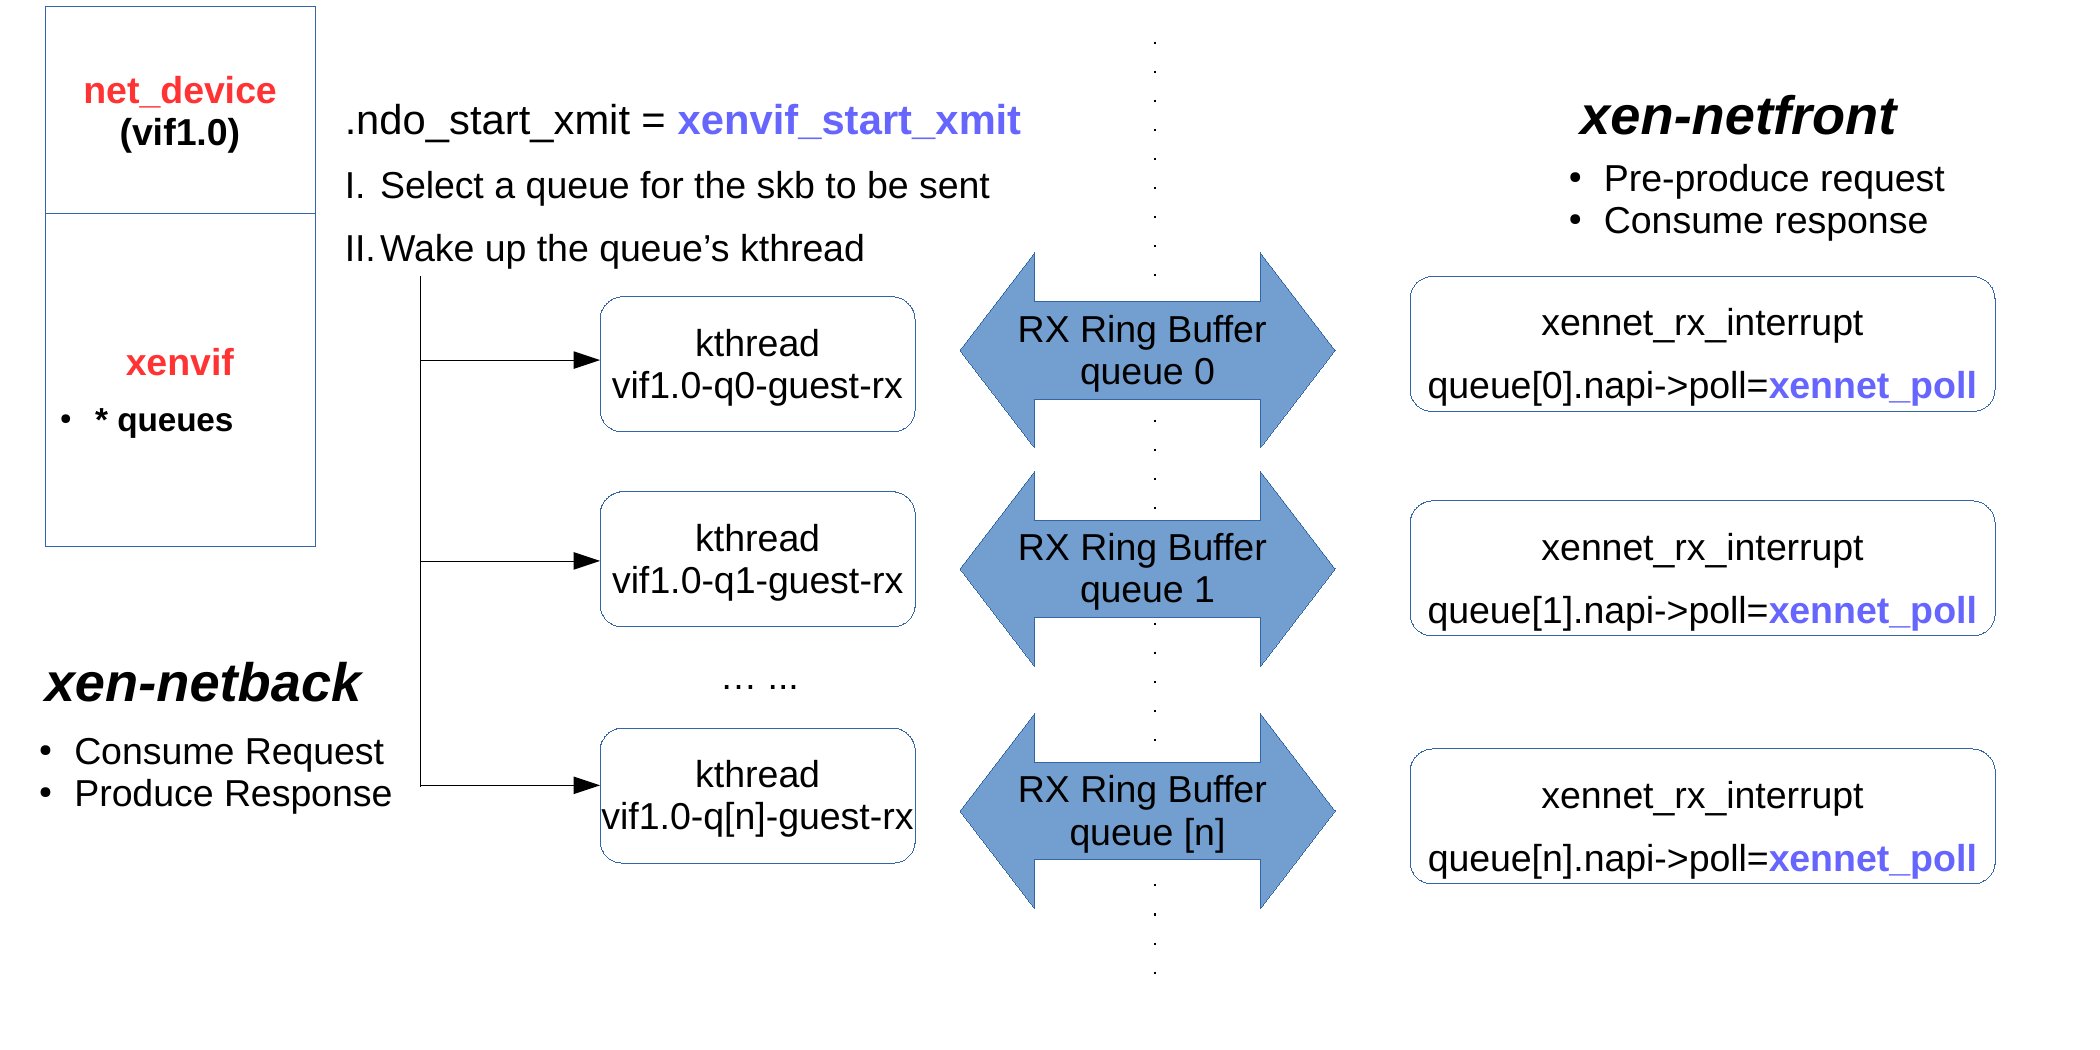

net_device
(vif1.0)
.ndo_start_xmit = xenvif_start_xmit
Select a queue for the skb to be sent
Wake up the queue’s kthread
xen-netfront
Pre-produce request
Consume response
xenvif
* queues
RX Ring Buffer
queue 0
xennet_rx_interrupt
queue[0].napi->poll=xennet_poll
kthread
vif1.0-q0-guest-rx
RX Ring Buffer
queue 1
kthread
vif3.0-q0-guest-rx
kthread
vif1.0-q1-guest-rx
xennet_rx_interrupt
queue[1].napi->poll=xennet_poll
xen-netback
… ...
RX Ring Buffer
queue [n]
Consume Request
Produce Response
kthread
vif1.0-q[n]-guest-rx
xennet_rx_interrupt
queue[n].napi->poll=xennet_poll